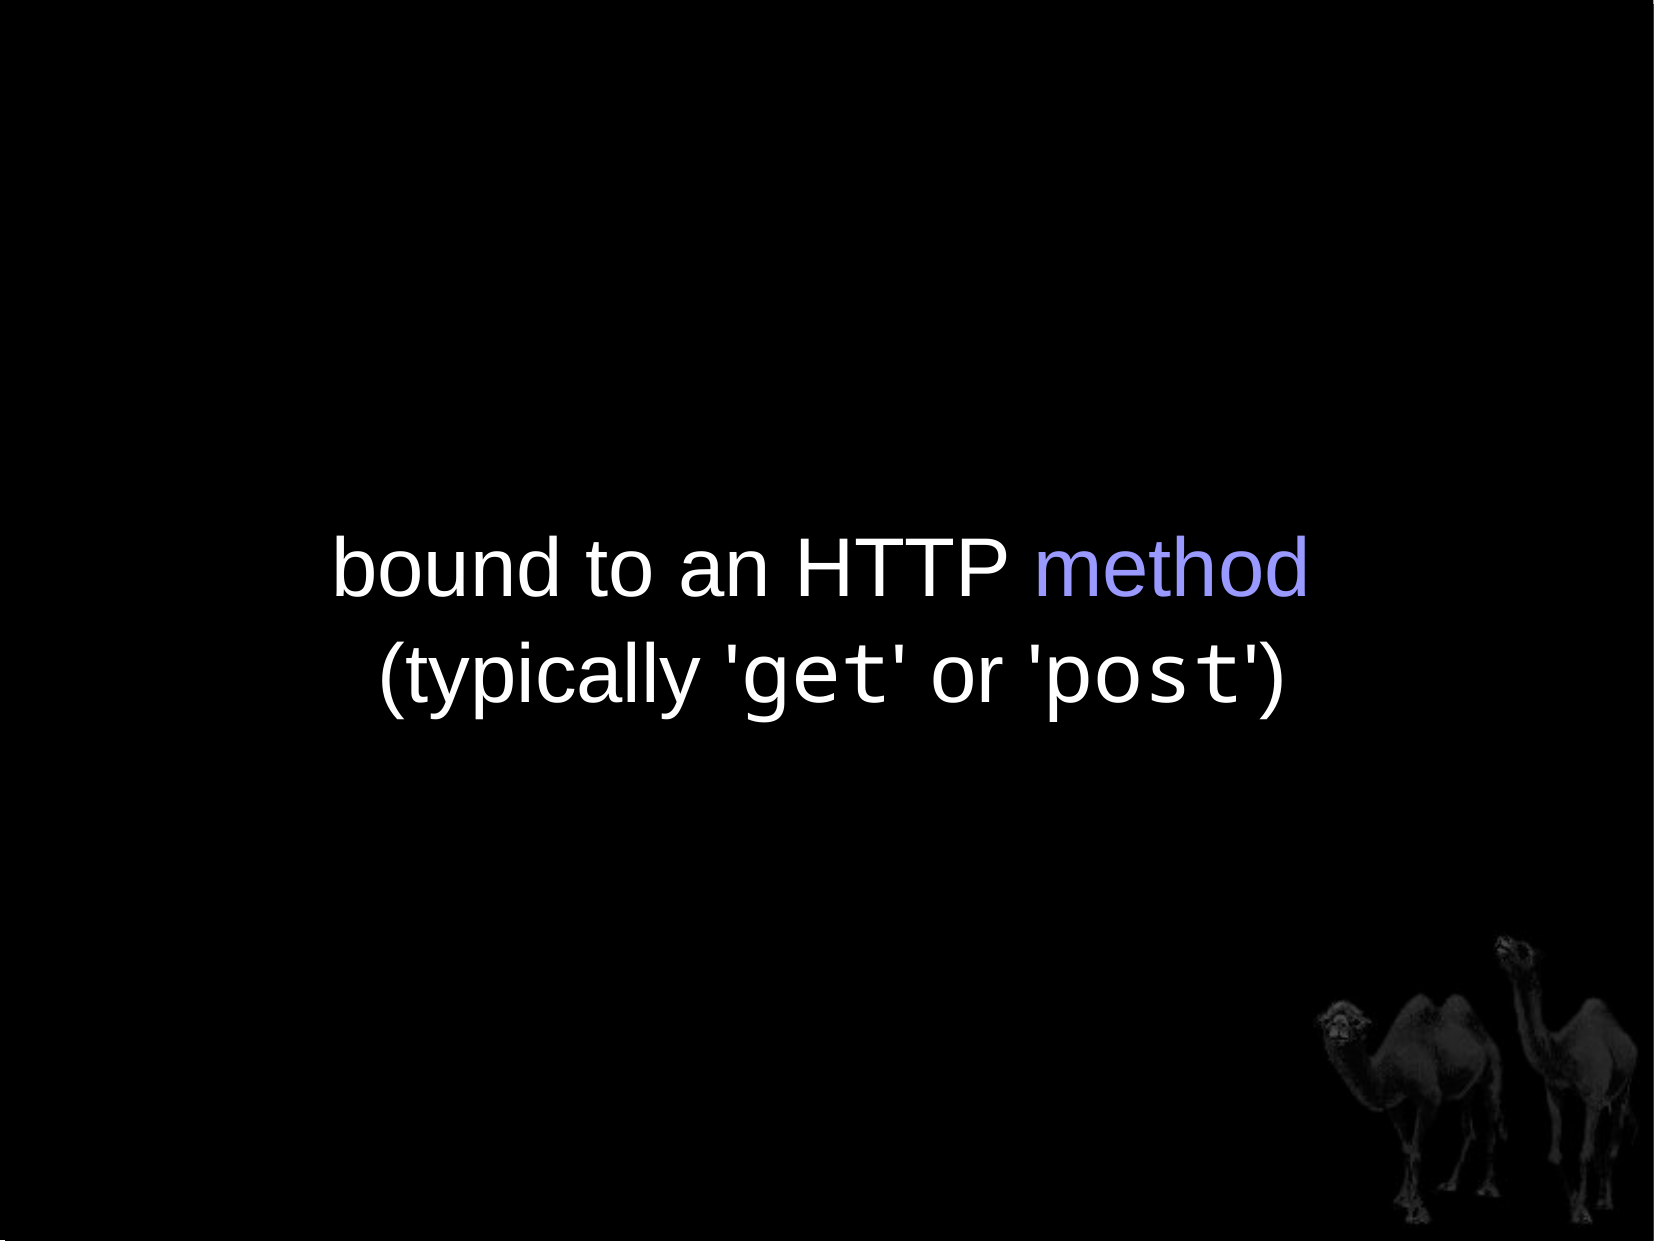

# bound to an HTTP method
(typically 'get' or 'post')